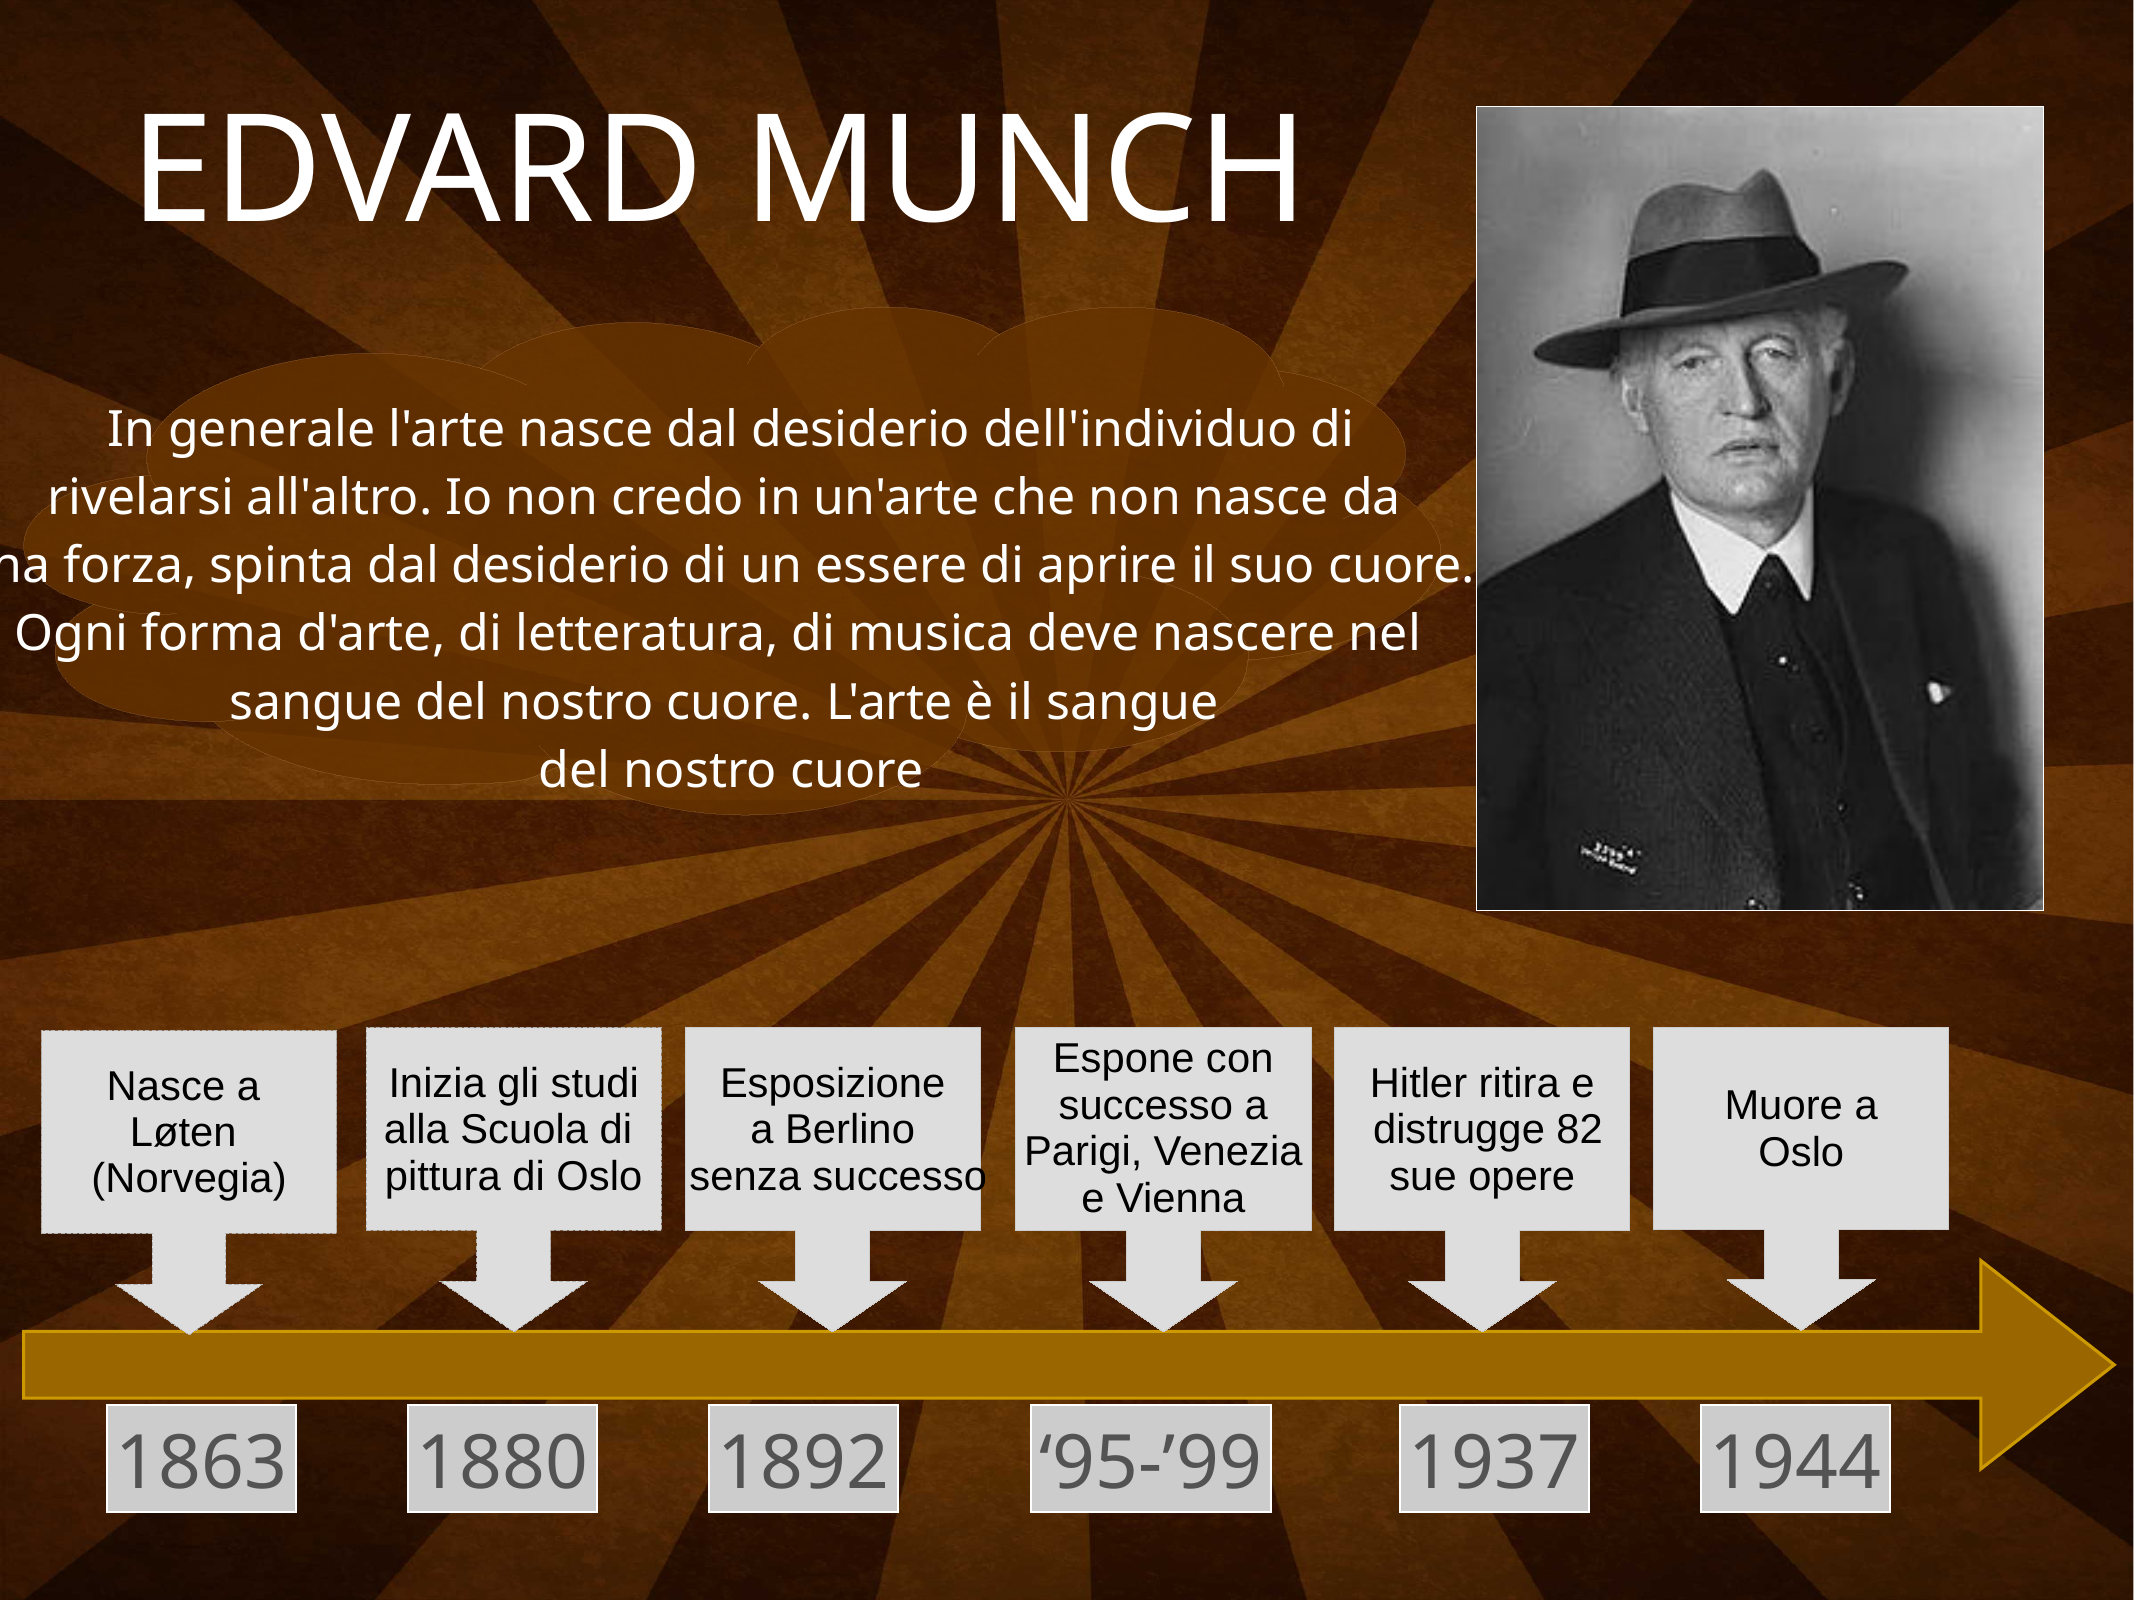

# Edvard Munch
 In generale l'arte nasce dal desiderio dell'individuo di
 rivelarsi all'altro. Io non credo in un'arte che non nasce da
una forza, spinta dal desiderio di un essere di aprire il suo cuore.
Ogni forma d'arte, di letteratura, di musica deve nascere nel
sangue del nostro cuore. L'arte è il sangue
 del nostro cuore
Inizia gli studi
alla Scuola di
pittura di Oslo
Esposizione
a Berlino
 senza successo
Espone con
successo a
Parigi, Venezia
e Vienna
Hitler ritira e
 distrugge 82
sue opere
Muore a
Oslo
Nasce a
Løten
(Norvegia)
‘95-’99
1937
1944
1892
1863
1880